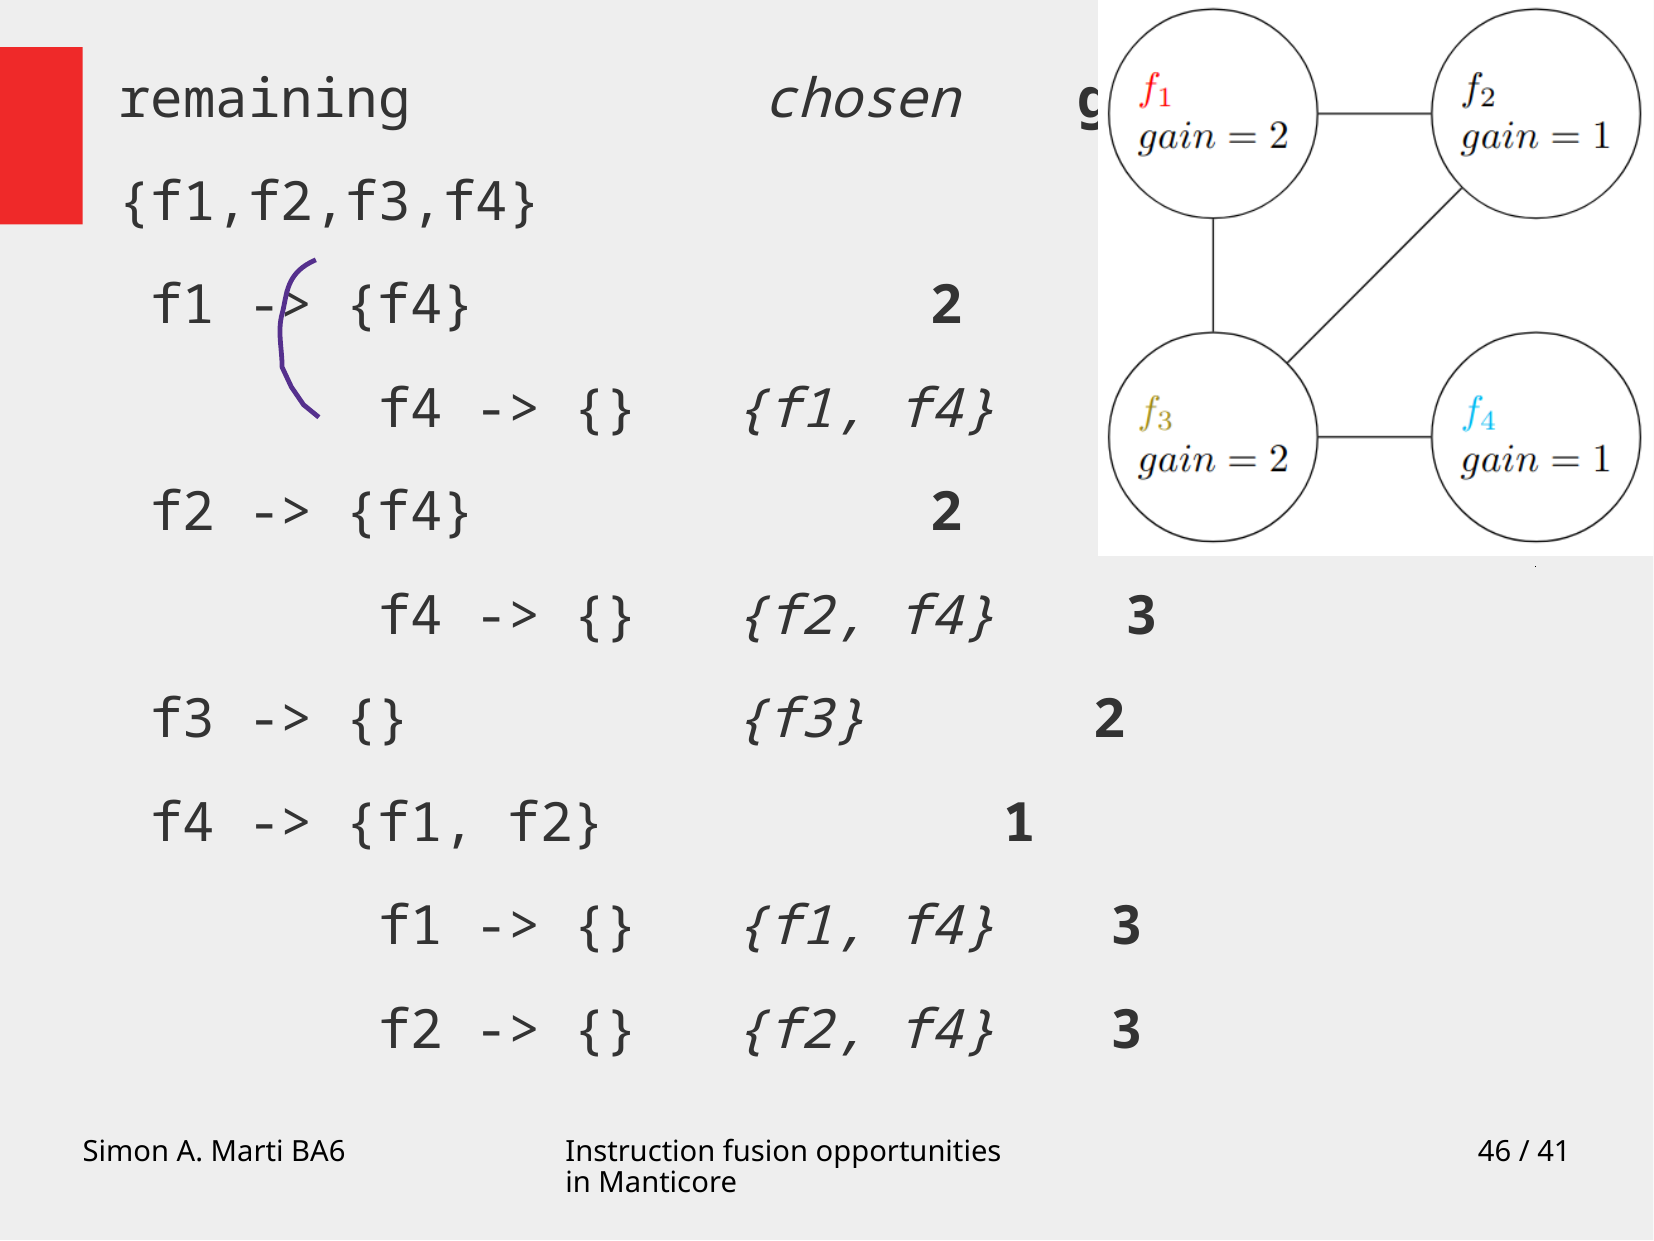

# remaining 			 chosen		gain
{f1,f2,f3,f4}
 f1 -> {f4}							2
 f4 -> {} {f1, f4}		 3
 f2 -> {f4}							2
 f4 -> {} {f2, f4} 3
 f3 -> {} {f3} 2
 f4 -> {f1, f2}						1
 f1 -> {} {f1, f4}		 3
 f2 -> {} {f2, f4}		 3
Simon A. Marti BA6
Instruction fusion opportunities in Manticore
46